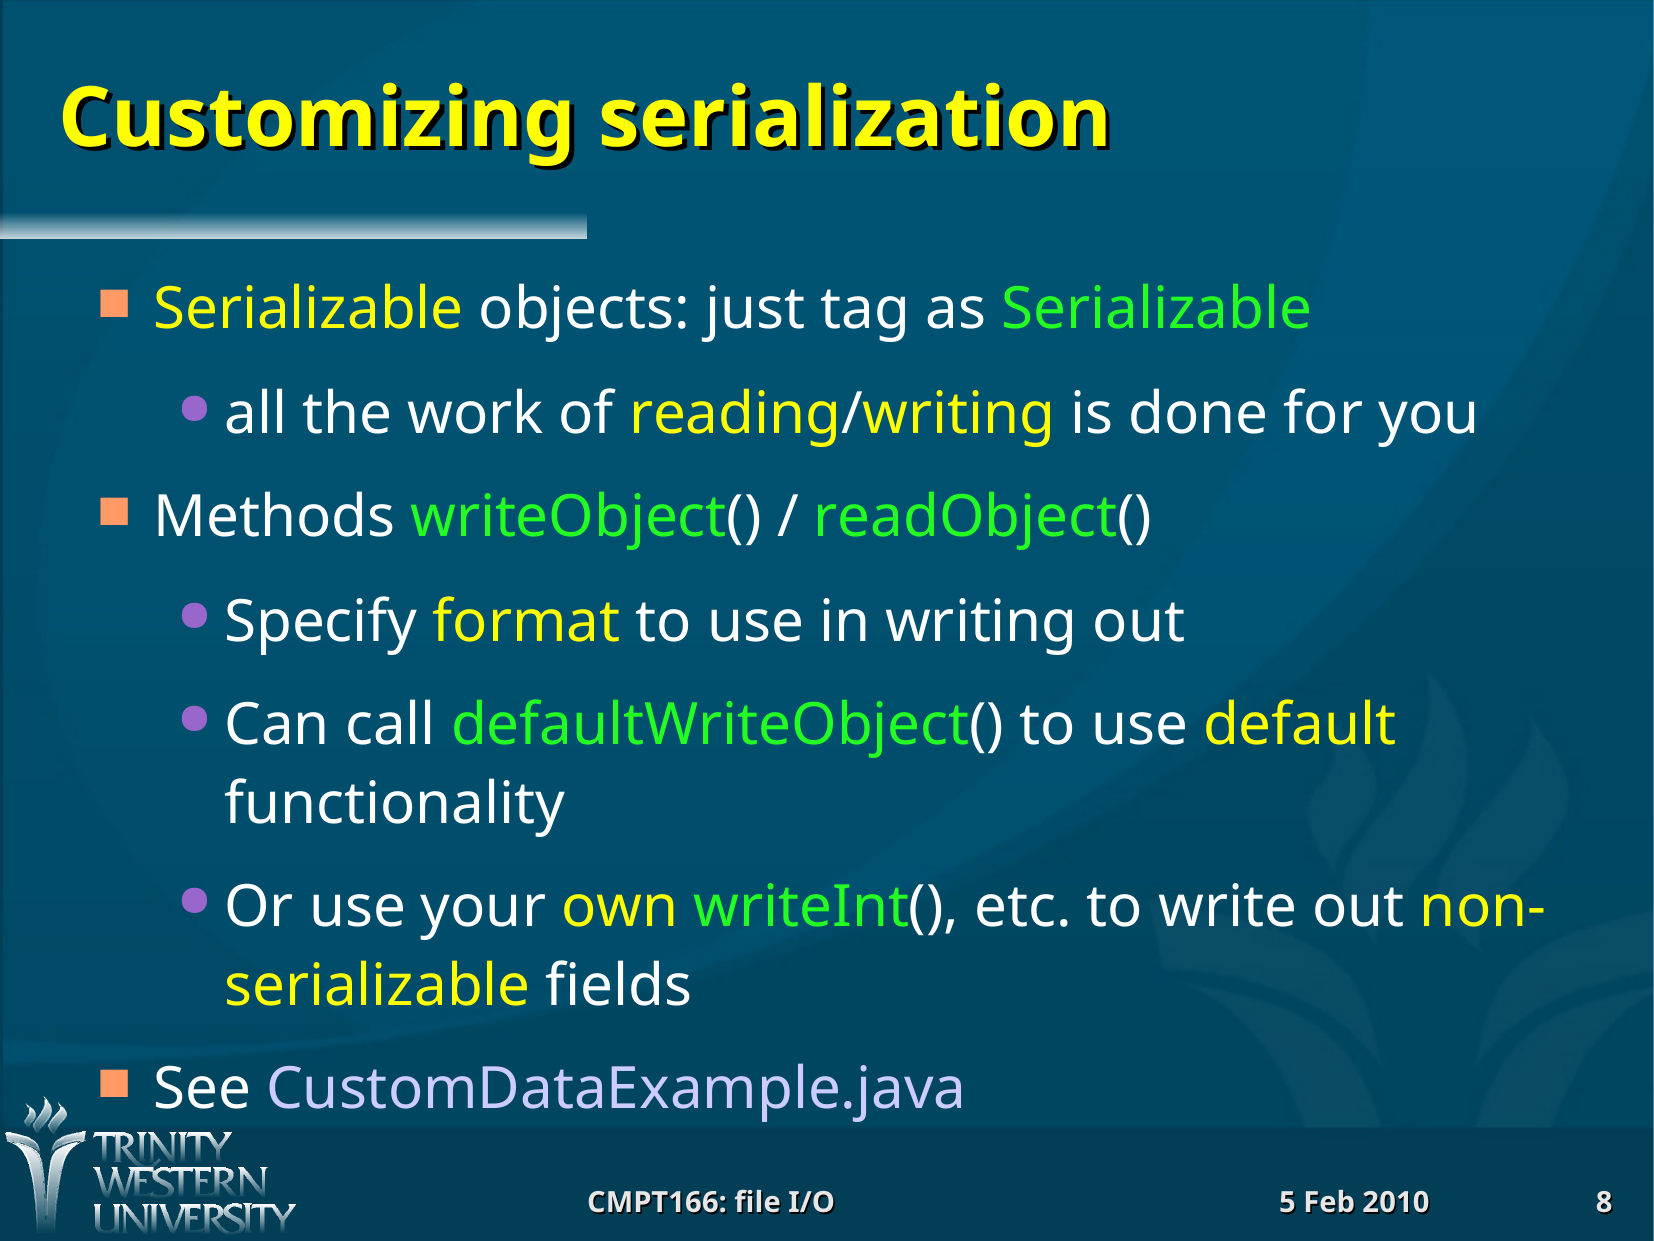

# Customizing serialization
Serializable objects: just tag as Serializable
all the work of reading/writing is done for you
Methods writeObject() / readObject()
Specify format to use in writing out
Can call defaultWriteObject() to use default functionality
Or use your own writeInt(), etc. to write out non-serializable fields
See CustomDataExample.java
CMPT166: file I/O
5 Feb 2010
8